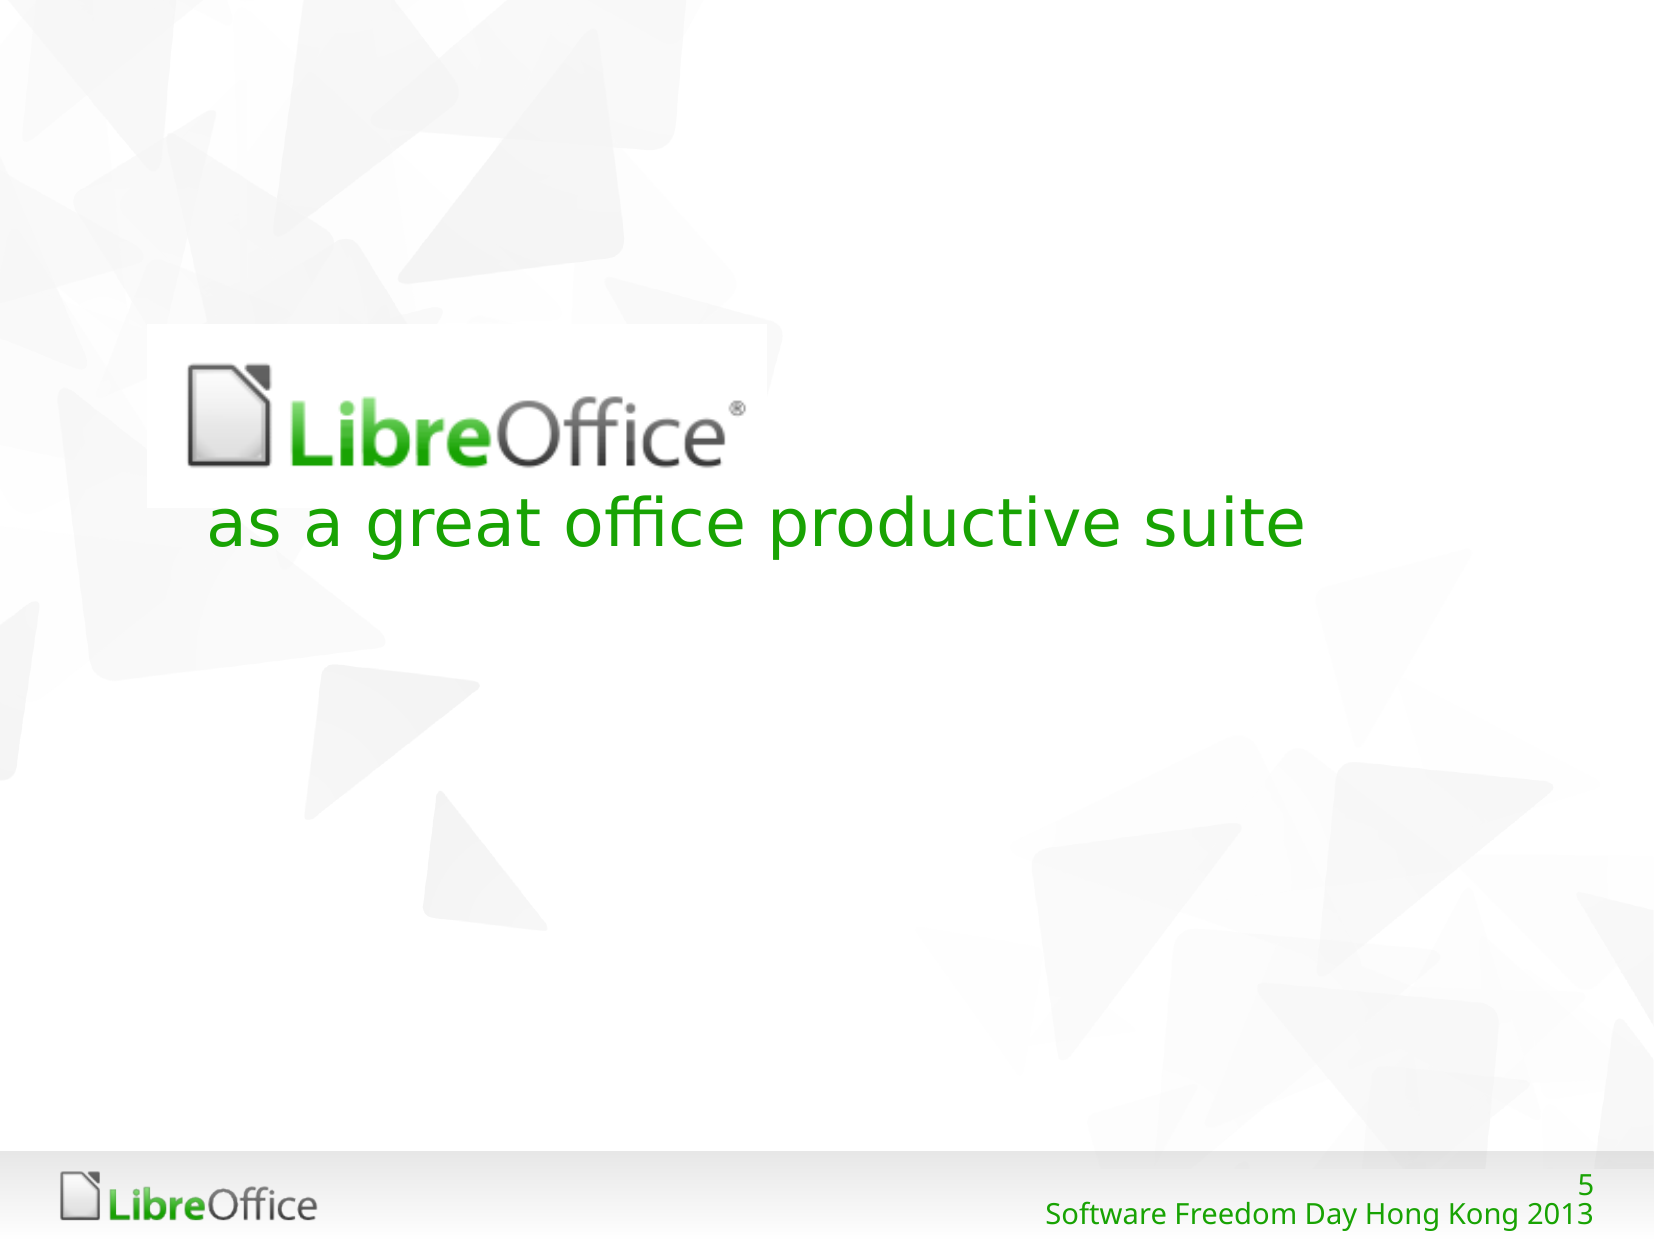

# as a great office productive suite
5
Software Freedom Day Hong Kong 2013